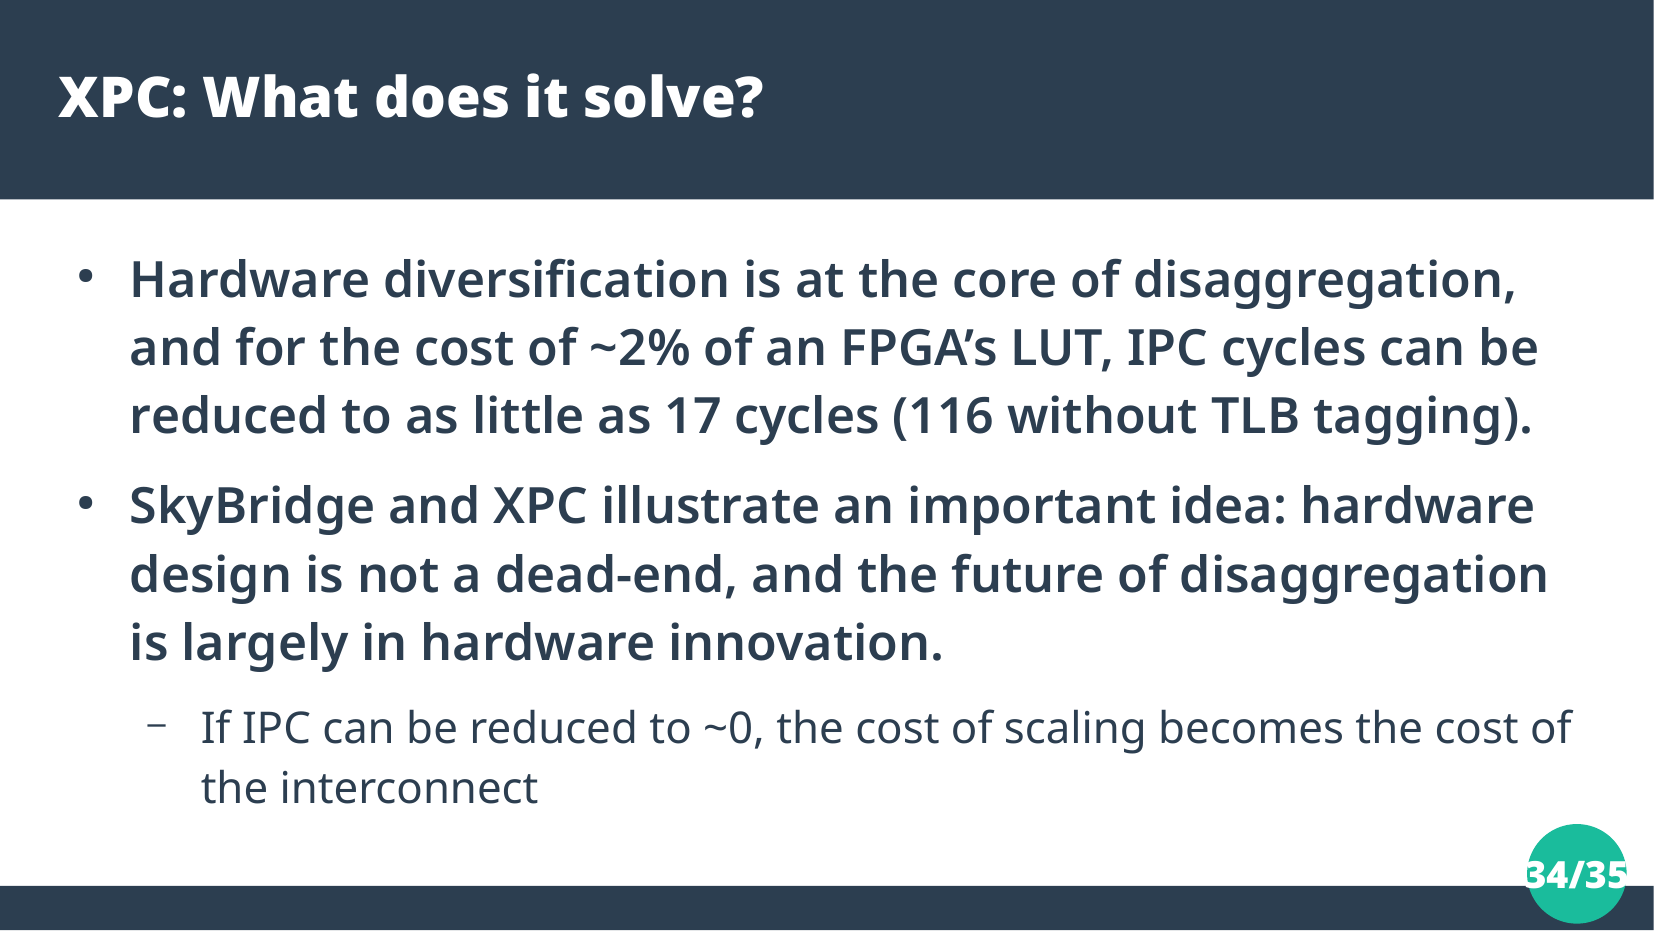

# XPC: What does it solve?
Hardware diversification is at the core of disaggregation, and for the cost of ~2% of an FPGA’s LUT, IPC cycles can be reduced to as little as 17 cycles (116 without TLB tagging).
SkyBridge and XPC illustrate an important idea: hardware design is not a dead-end, and the future of disaggregation is largely in hardware innovation.
If IPC can be reduced to ~0, the cost of scaling becomes the cost of the interconnect